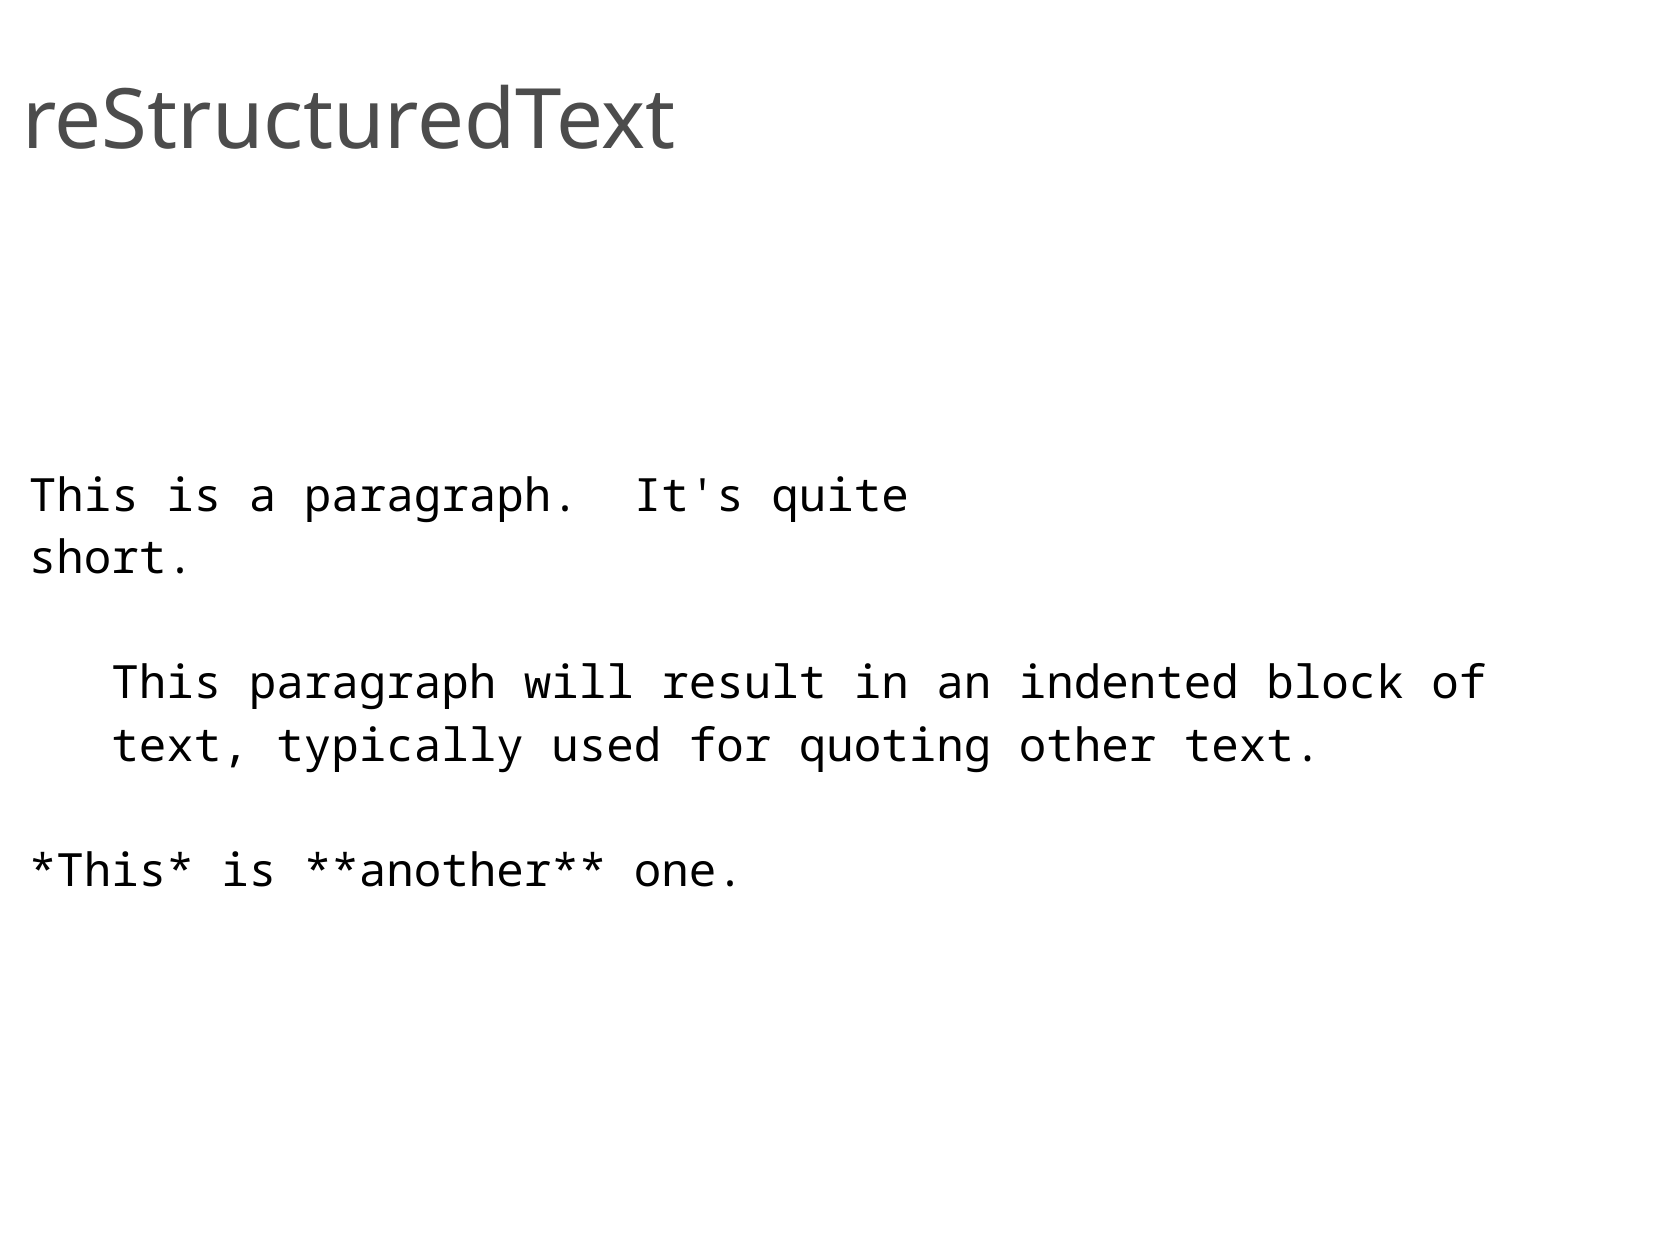

# reStructuredText
This is a paragraph. It's quite
short.
 This paragraph will result in an indented block of
 text, typically used for quoting other text.
*This* is **another** one.